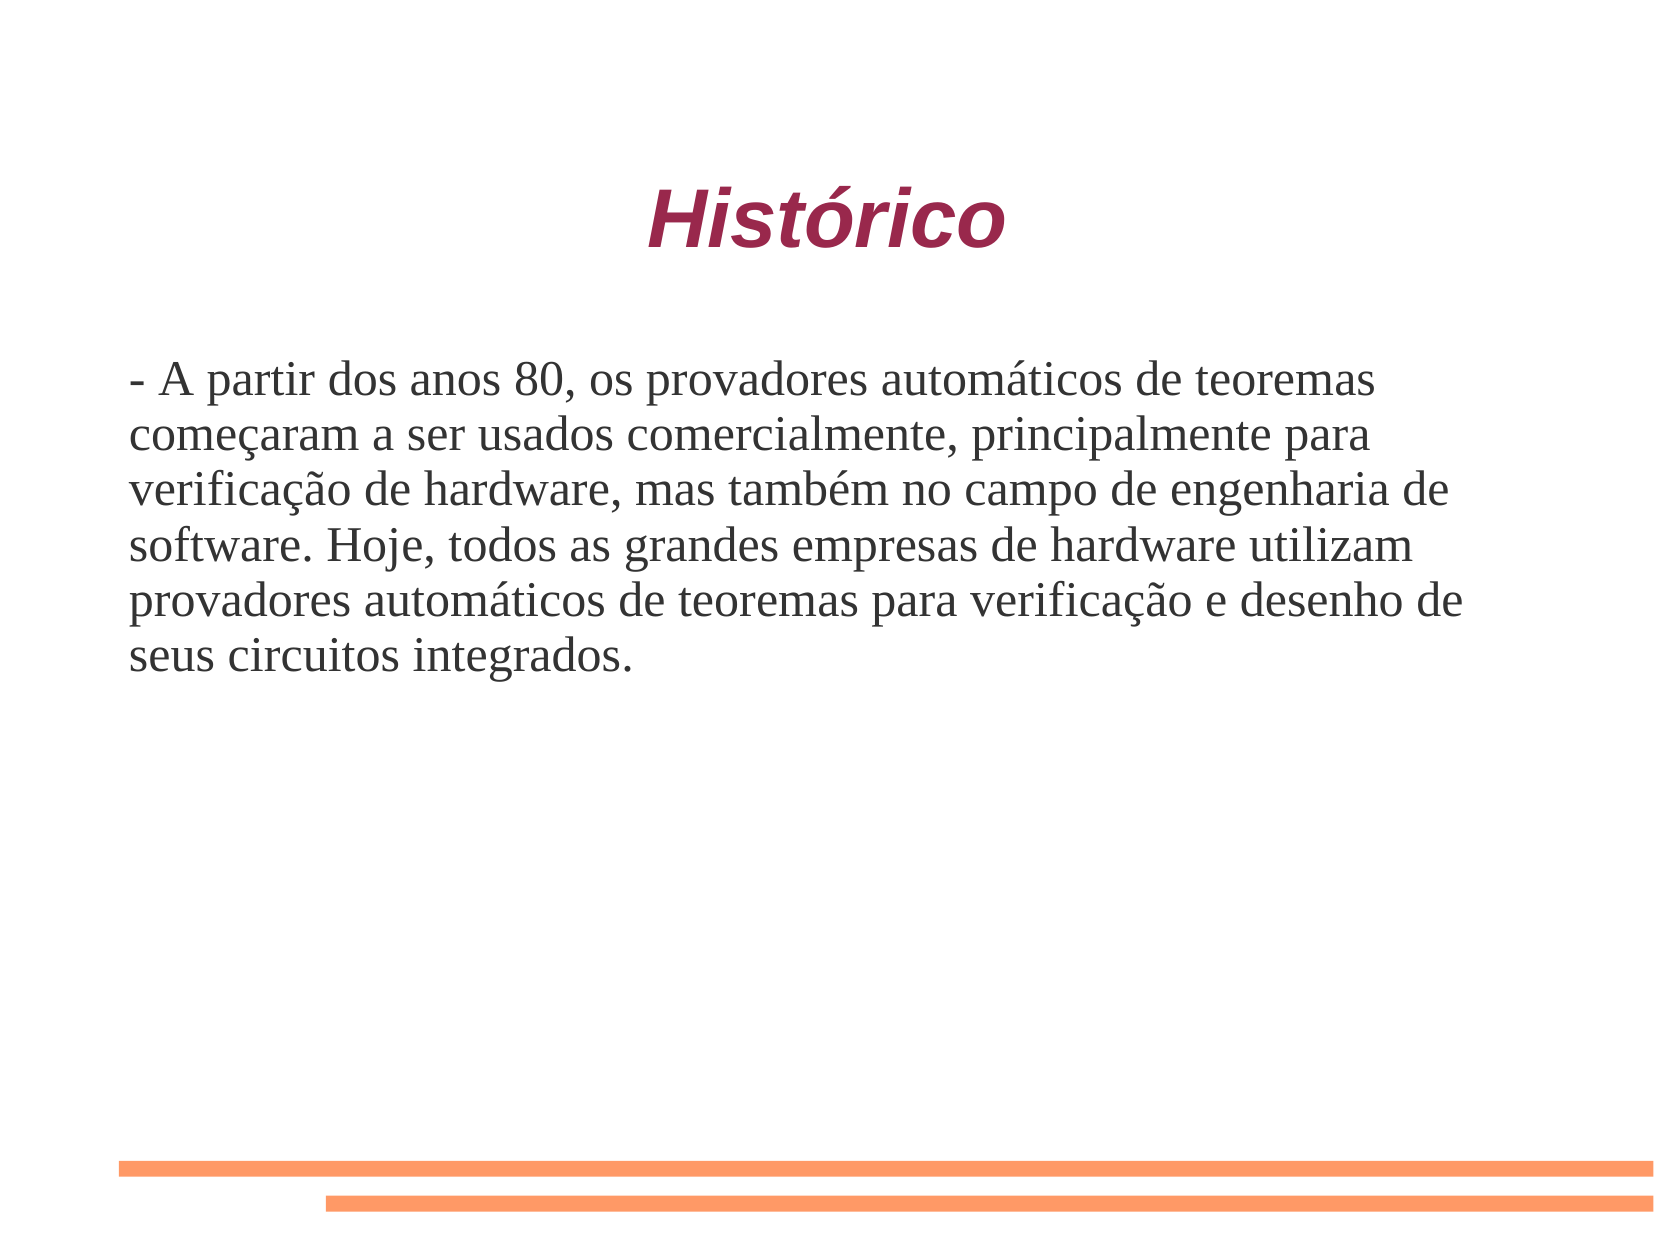

# Histórico
- A partir dos anos 80, os provadores automáticos de teoremas começaram a ser usados comercialmente, principalmente para verificação de hardware, mas também no campo de engenharia de software. Hoje, todos as grandes empresas de hardware utilizam provadores automáticos de teoremas para verificação e desenho de seus circuitos integrados.